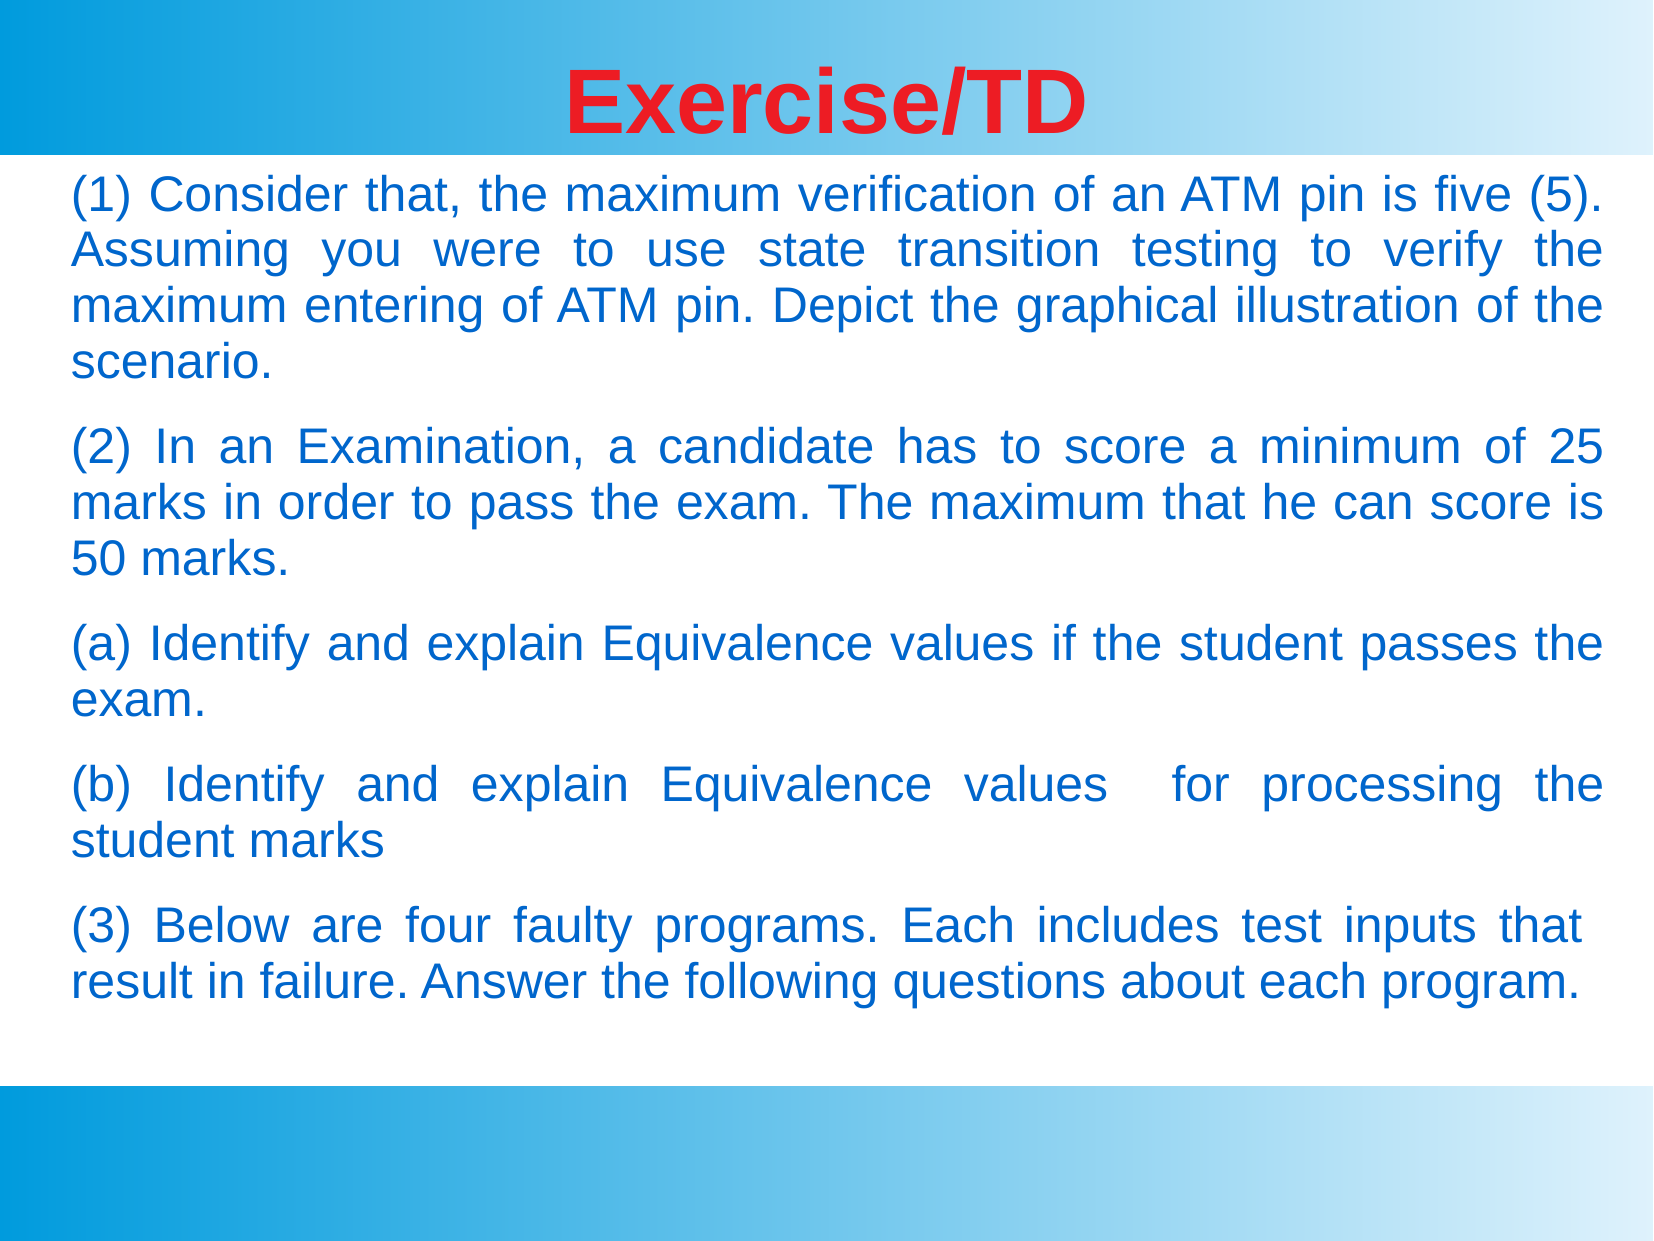

# Exercise/TD
(1) Consider that, the maximum verification of an ATM pin is five (5). Assuming you were to use state transition testing to verify the maximum entering of ATM pin. Depict the graphical illustration of the scenario.
(2) In an Examination, a candidate has to score a minimum of 25 marks in order to pass the exam. The maximum that he can score is 50 marks.
(a) Identify and explain Equivalence values if the student passes the exam.
(b) Identify and explain Equivalence values for processing the student marks
(3) Below are four faulty programs. Each includes test inputs that result in failure. Answer the following questions about each program.